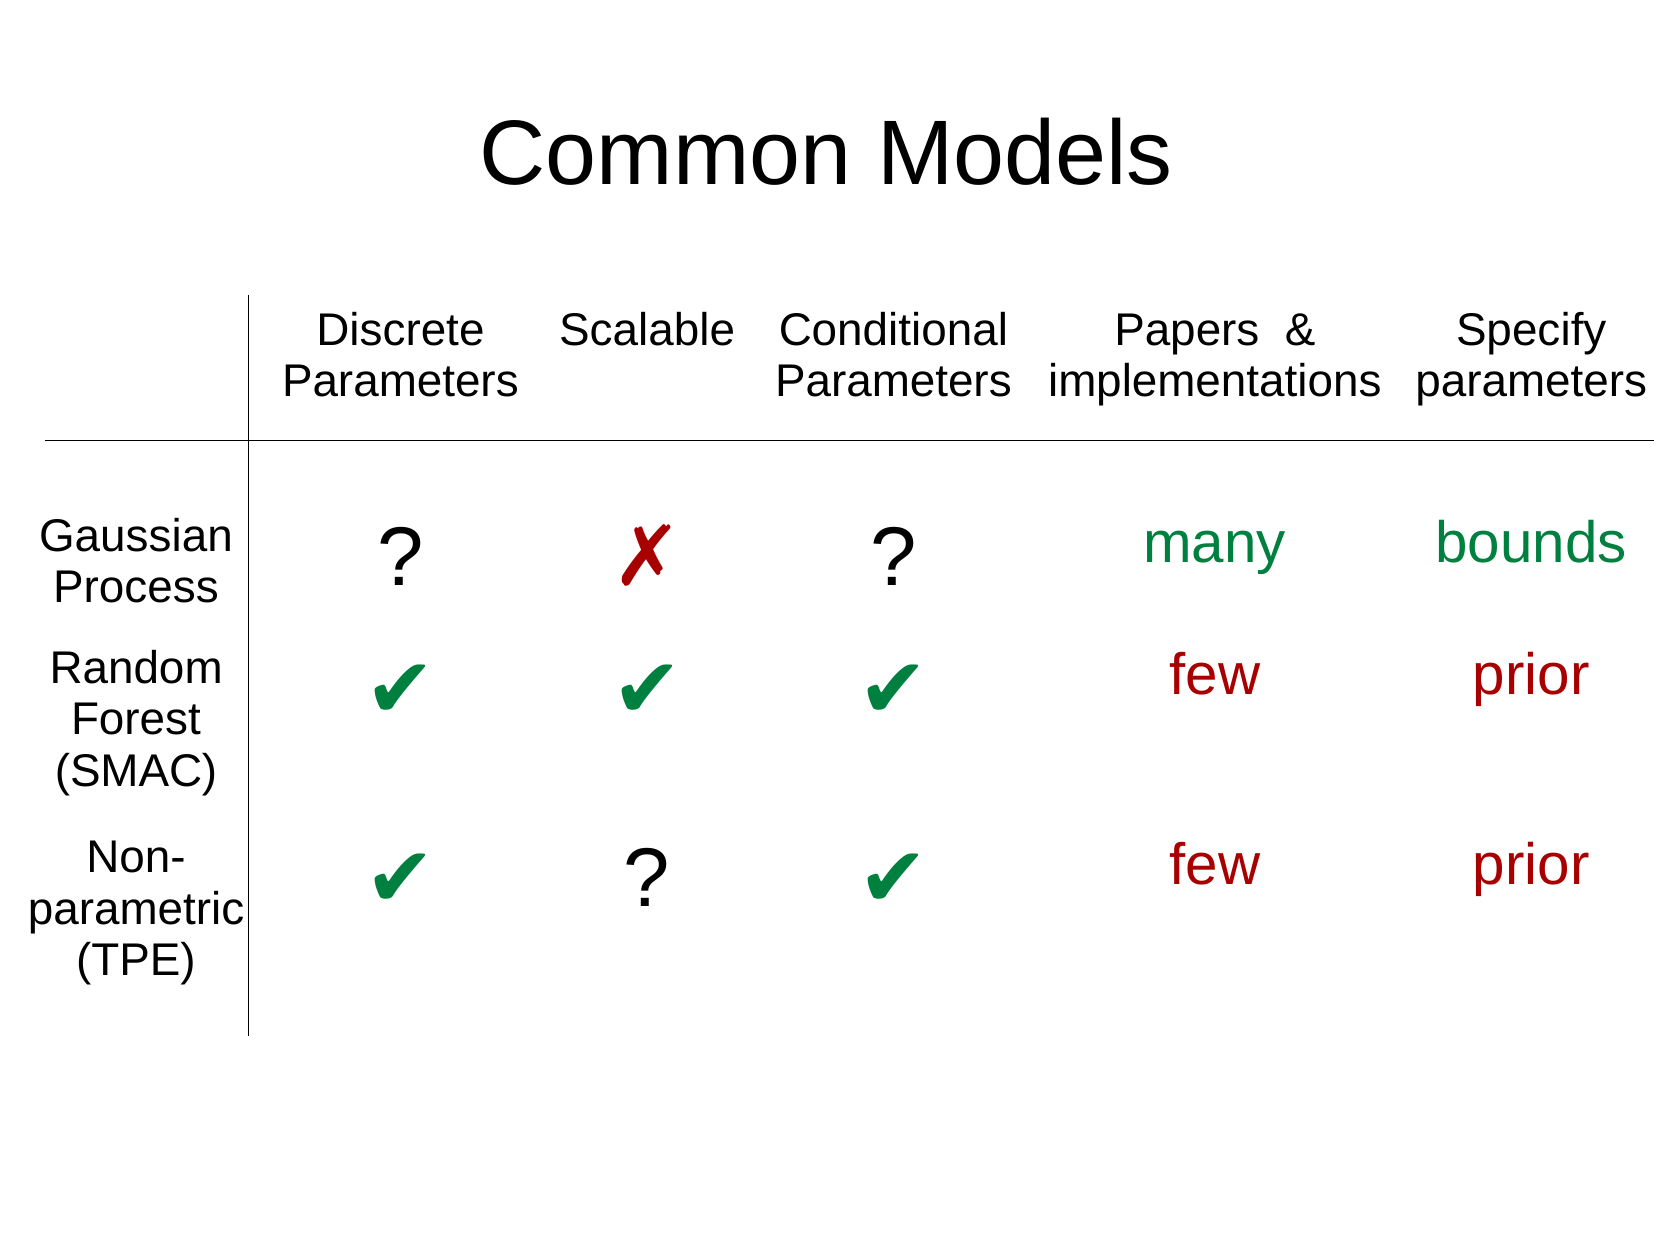

# Common Models
| | Discrete Parameters | Scalable | Conditional Parameters | Papers & implementations | Specify parameters |
| --- | --- | --- | --- | --- | --- |
| Gaussian Process | ? | ✗ | ? | many | bounds |
| Random Forest (SMAC) | ✔ | ✔ | ✔ | few | prior |
| Non-parametric (TPE) | ✔ | ? | ✔ | few | prior |